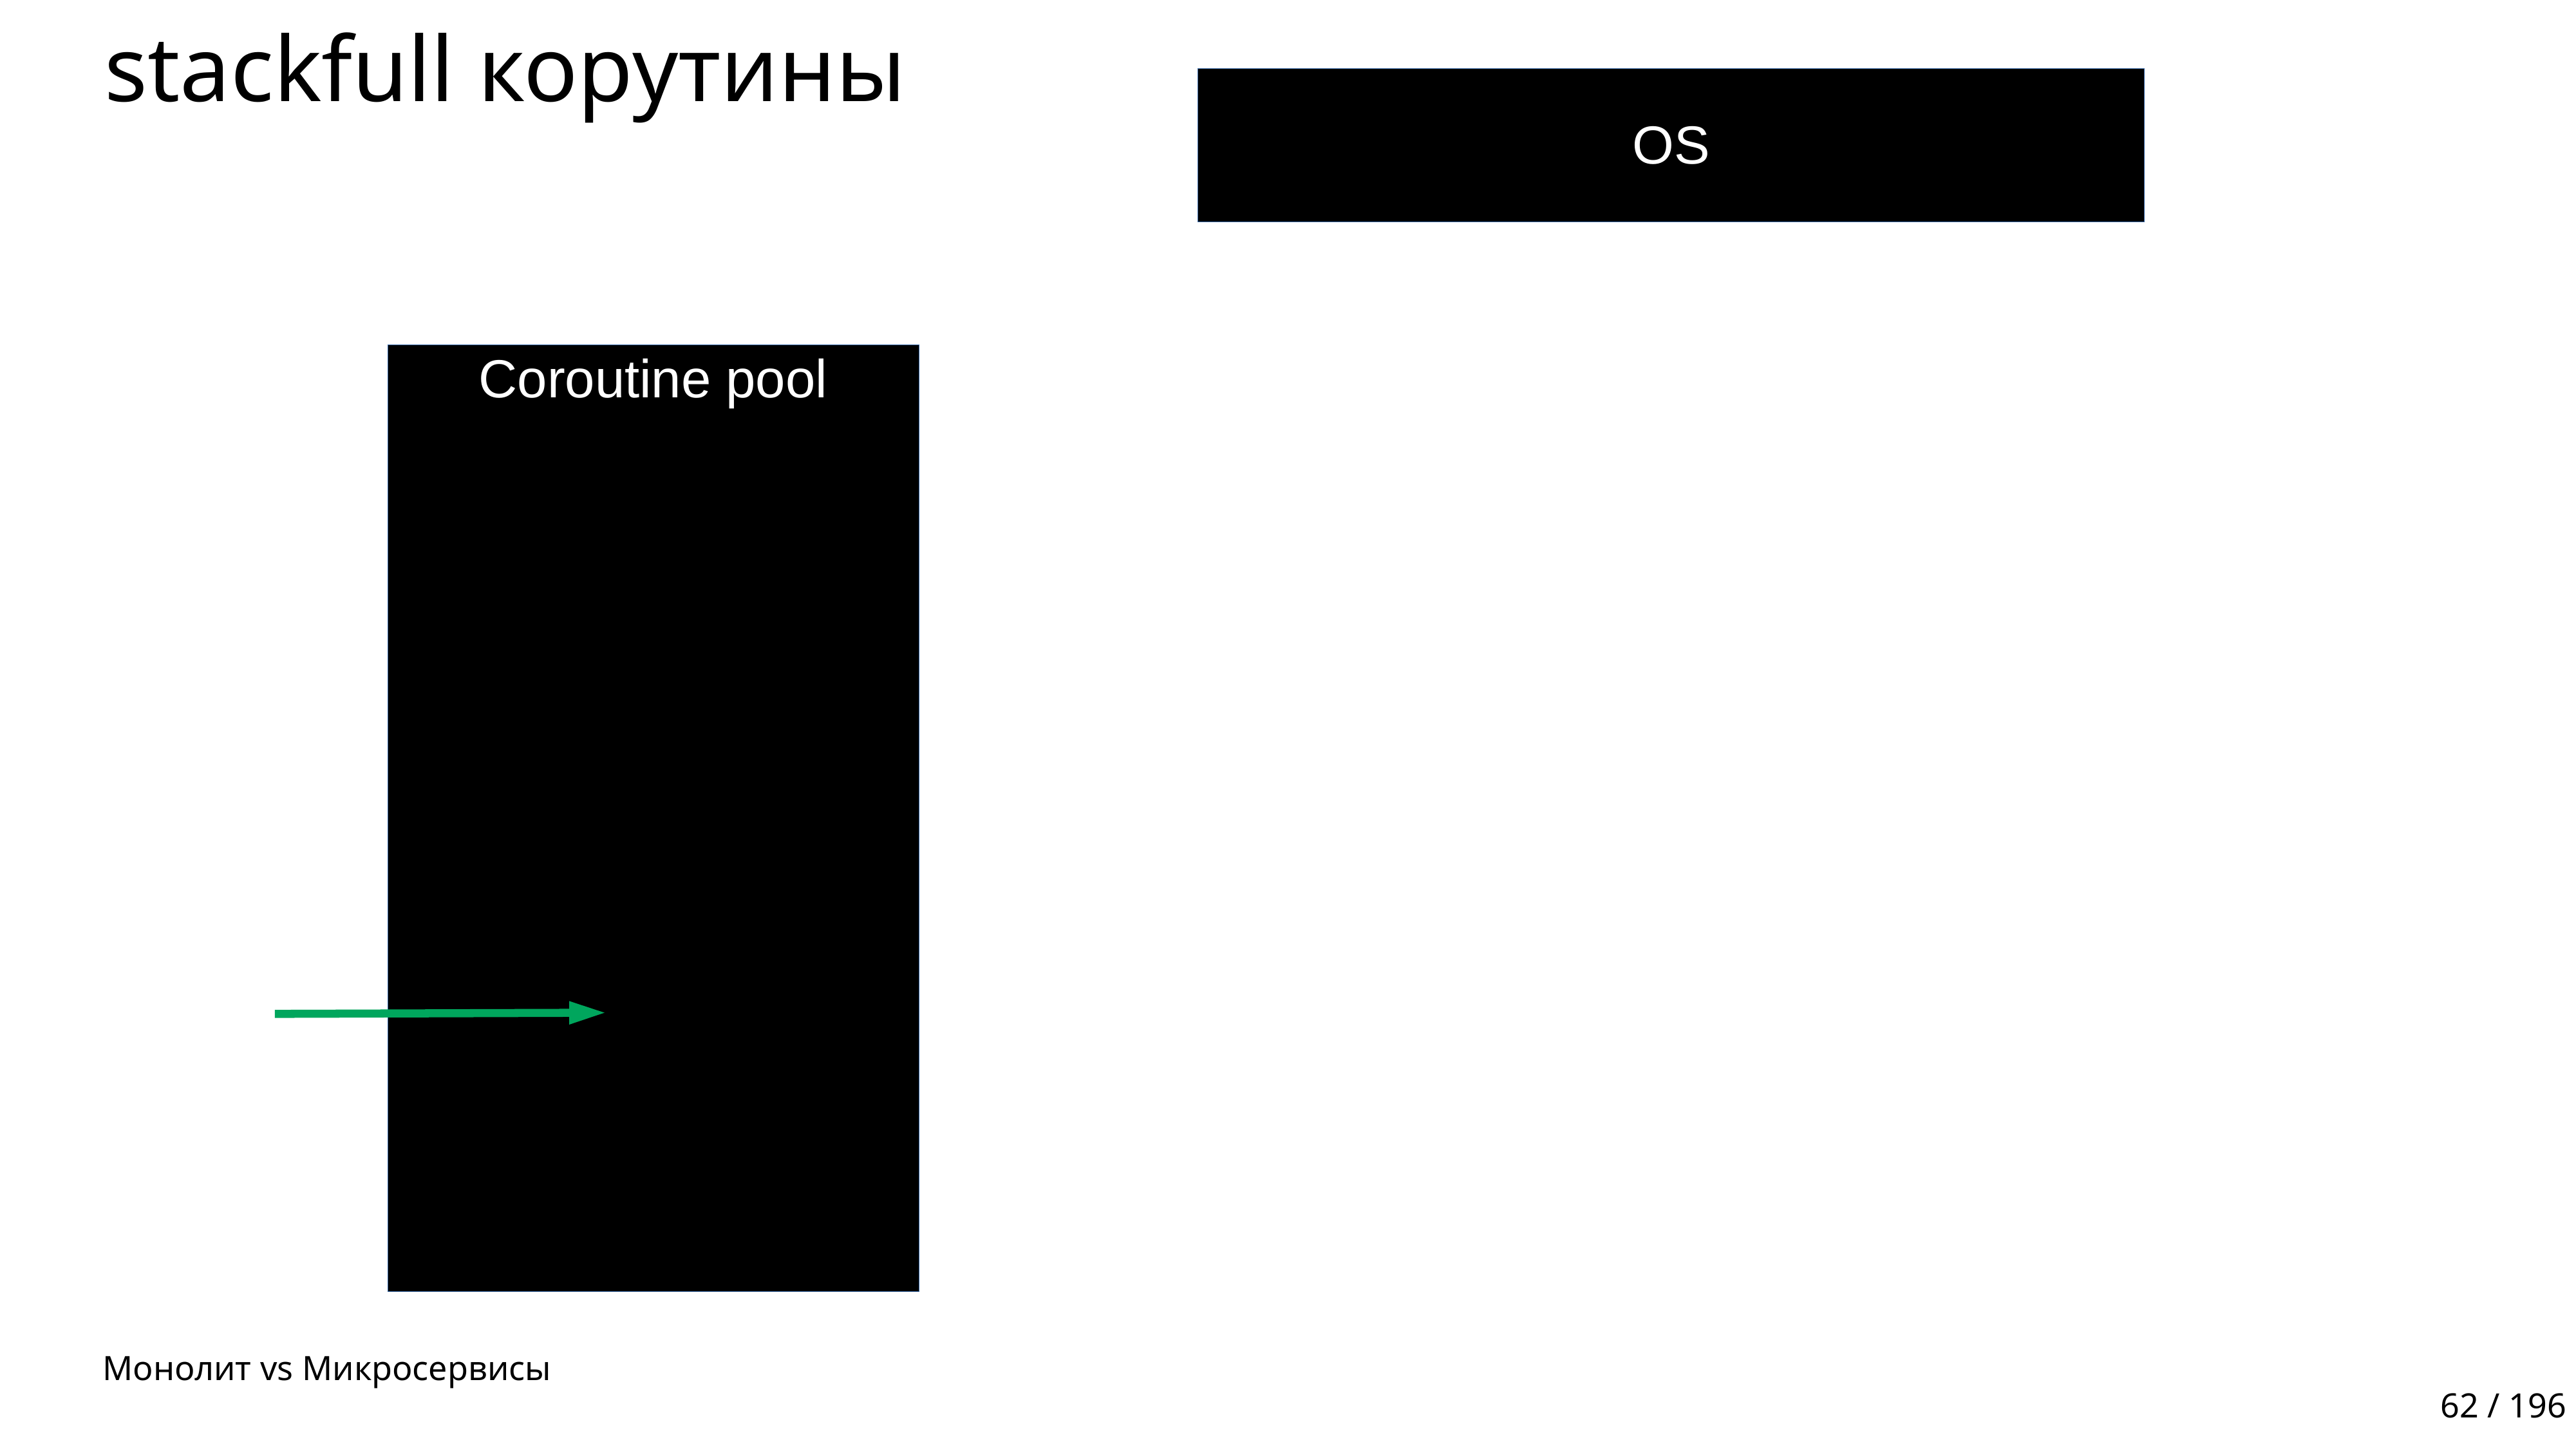

stackfull корутины
OS
Coroutine pool
# Монолит vs Микросервисы